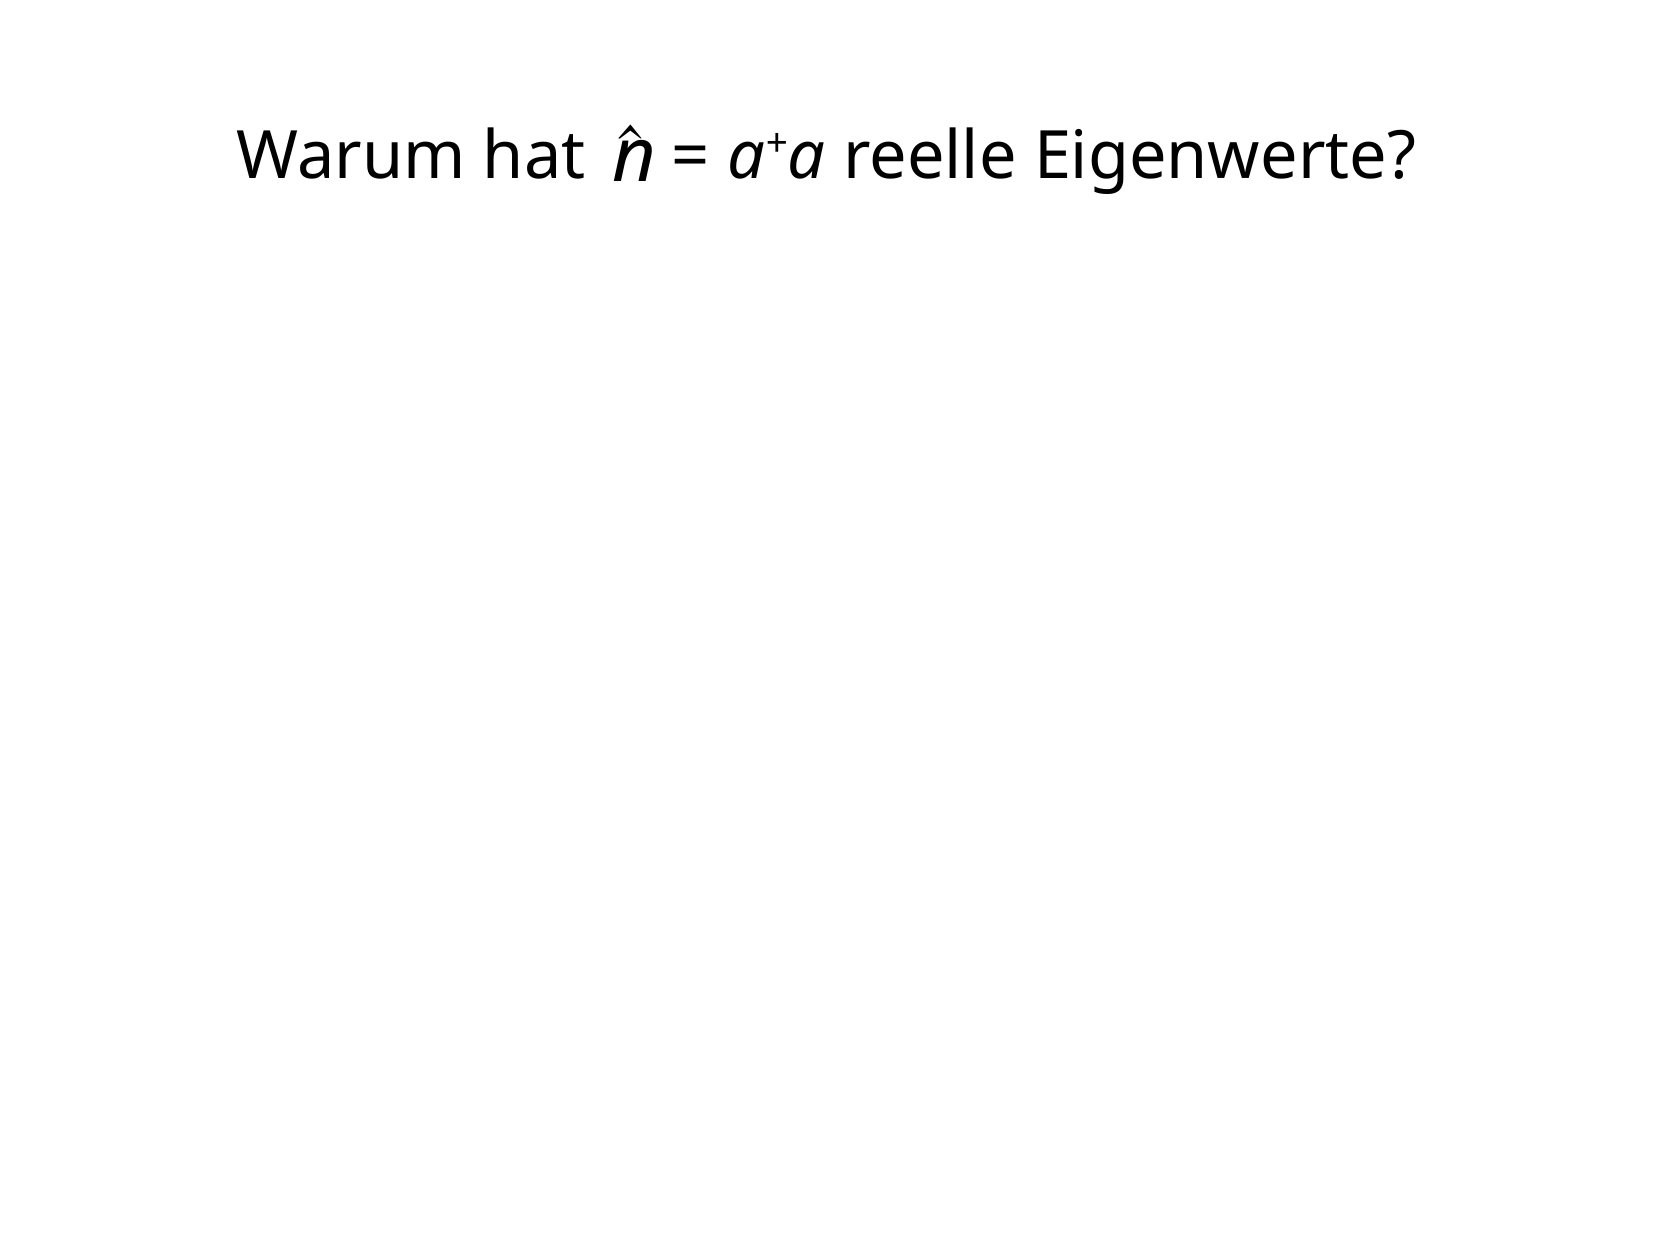

# Warum hat = a+a reelle Eigenwerte?